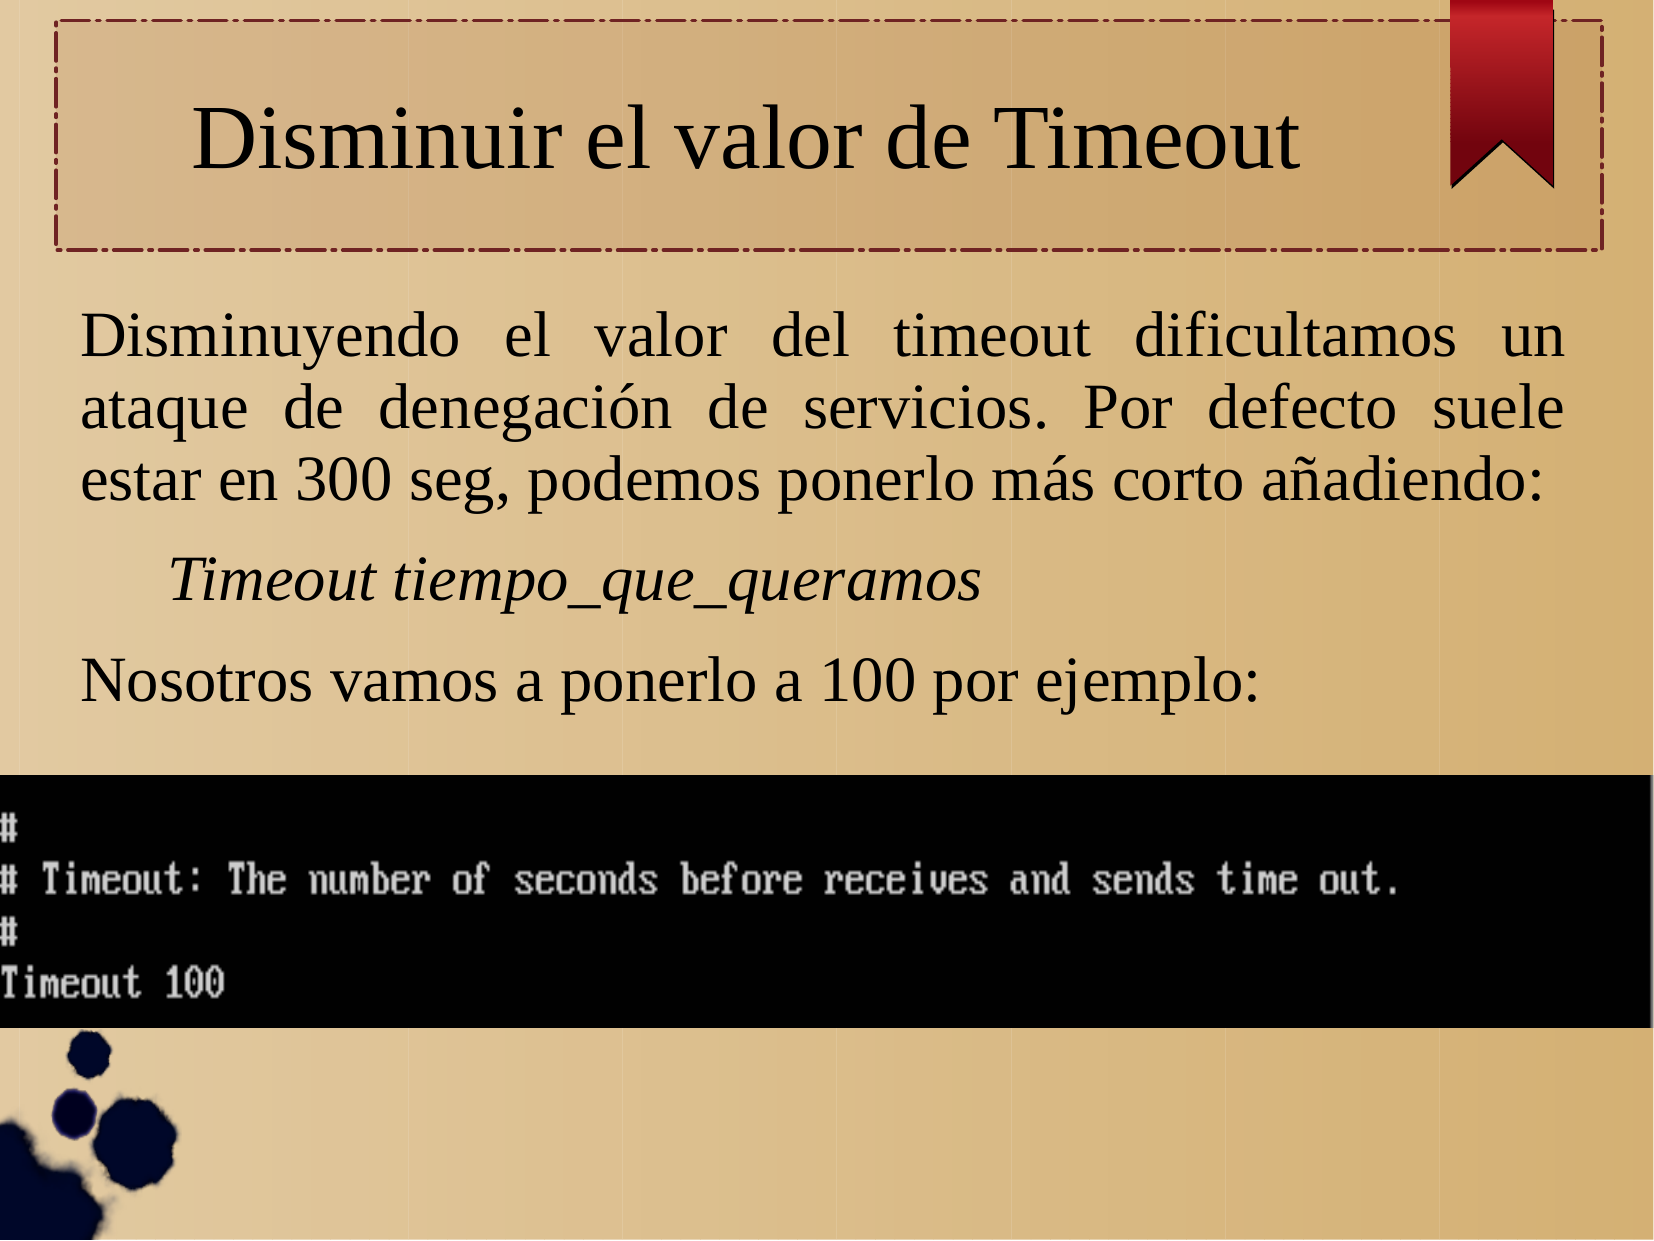

# Disminuir el valor de Timeout
Disminuyendo el valor del timeout dificultamos un ataque de denegación de servicios. Por defecto suele estar en 300 seg, podemos ponerlo más corto añadiendo:
		 Timeout tiempo_que_queramos
Nosotros vamos a ponerlo a 100 por ejemplo: